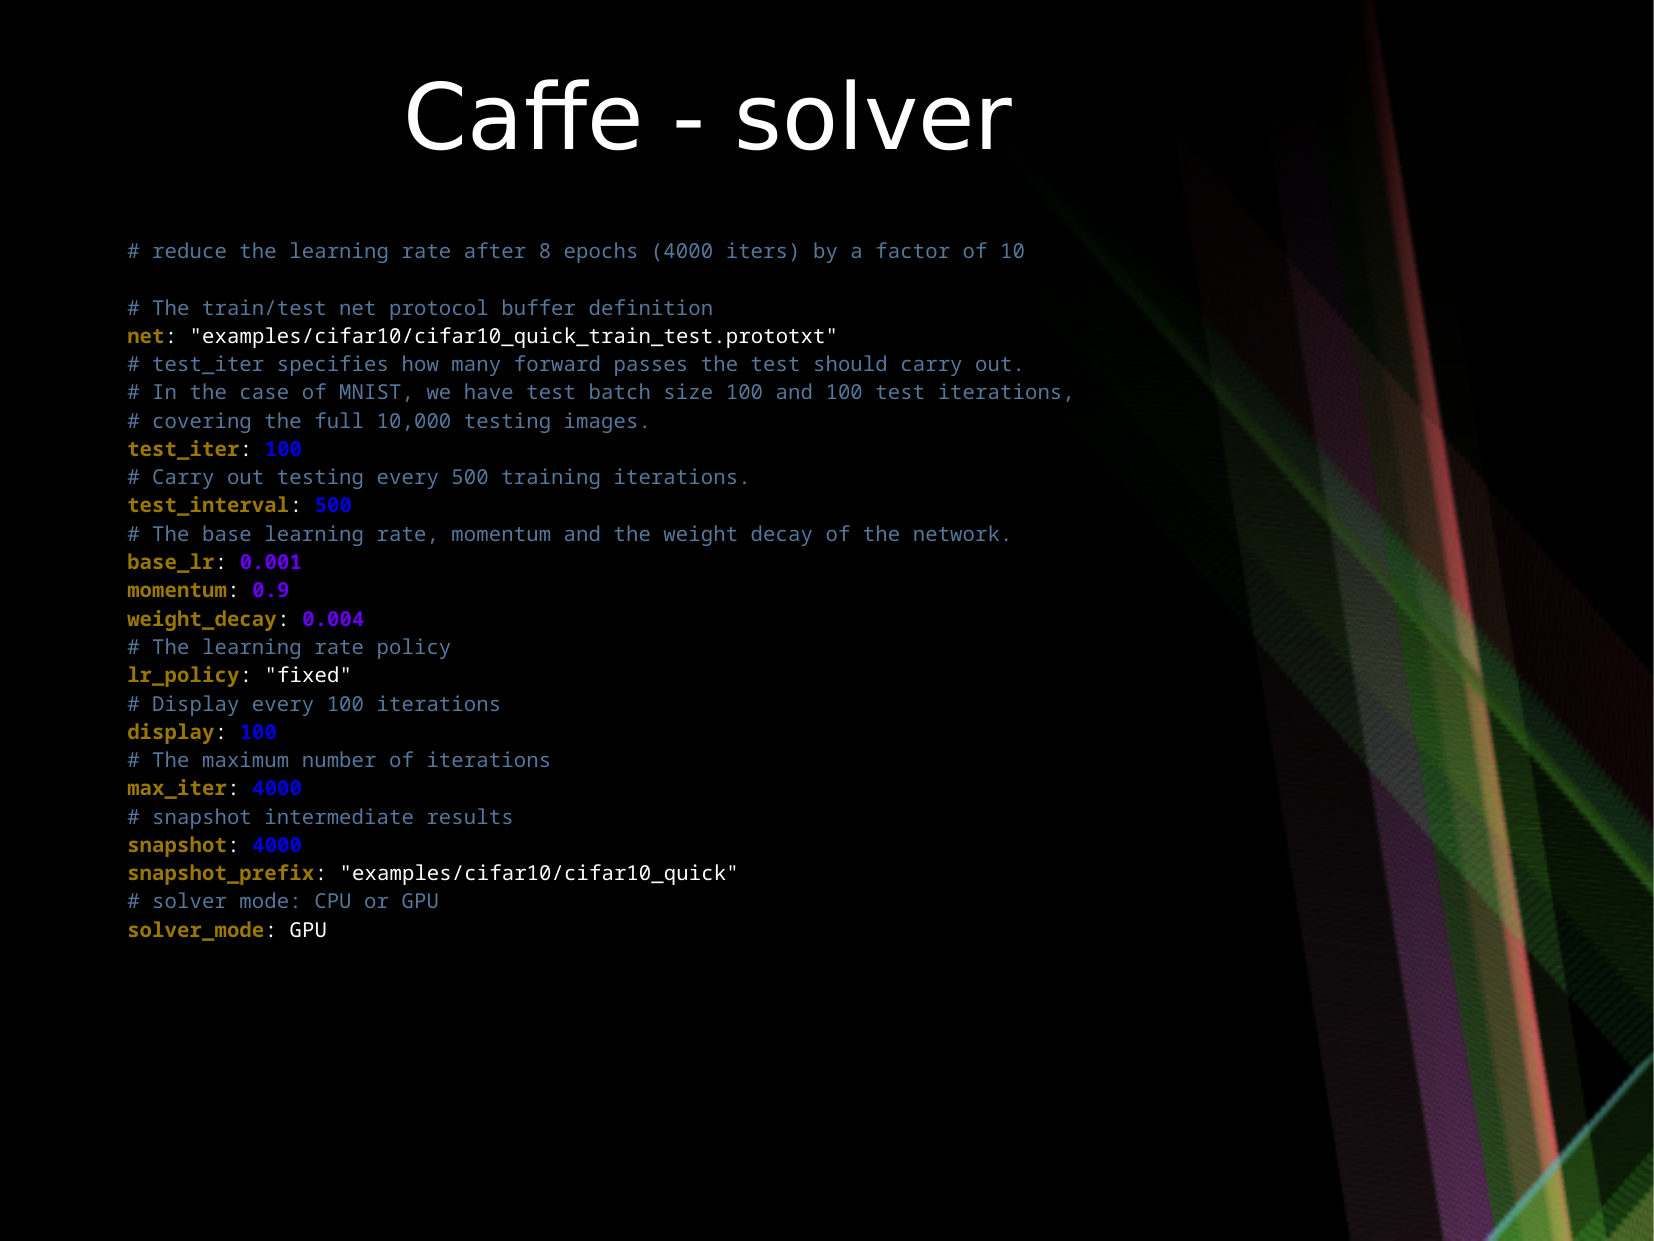

# Caffe - solver
# reduce the learning rate after 8 epochs (4000 iters) by a factor of 10 # The train/test net protocol buffer definition net: "examples/cifar10/cifar10_quick_train_test.prototxt" # test_iter specifies how many forward passes the test should carry out. # In the case of MNIST, we have test batch size 100 and 100 test iterations, # covering the full 10,000 testing images. test_iter: 100 # Carry out testing every 500 training iterations. test_interval: 500 # The base learning rate, momentum and the weight decay of the network. base_lr: 0.001 momentum: 0.9 weight_decay: 0.004 # The learning rate policy lr_policy: "fixed" # Display every 100 iterations display: 100 # The maximum number of iterations max_iter: 4000 # snapshot intermediate results snapshot: 4000 snapshot_prefix: "examples/cifar10/cifar10_quick" # solver mode: CPU or GPU solver_mode: GPU